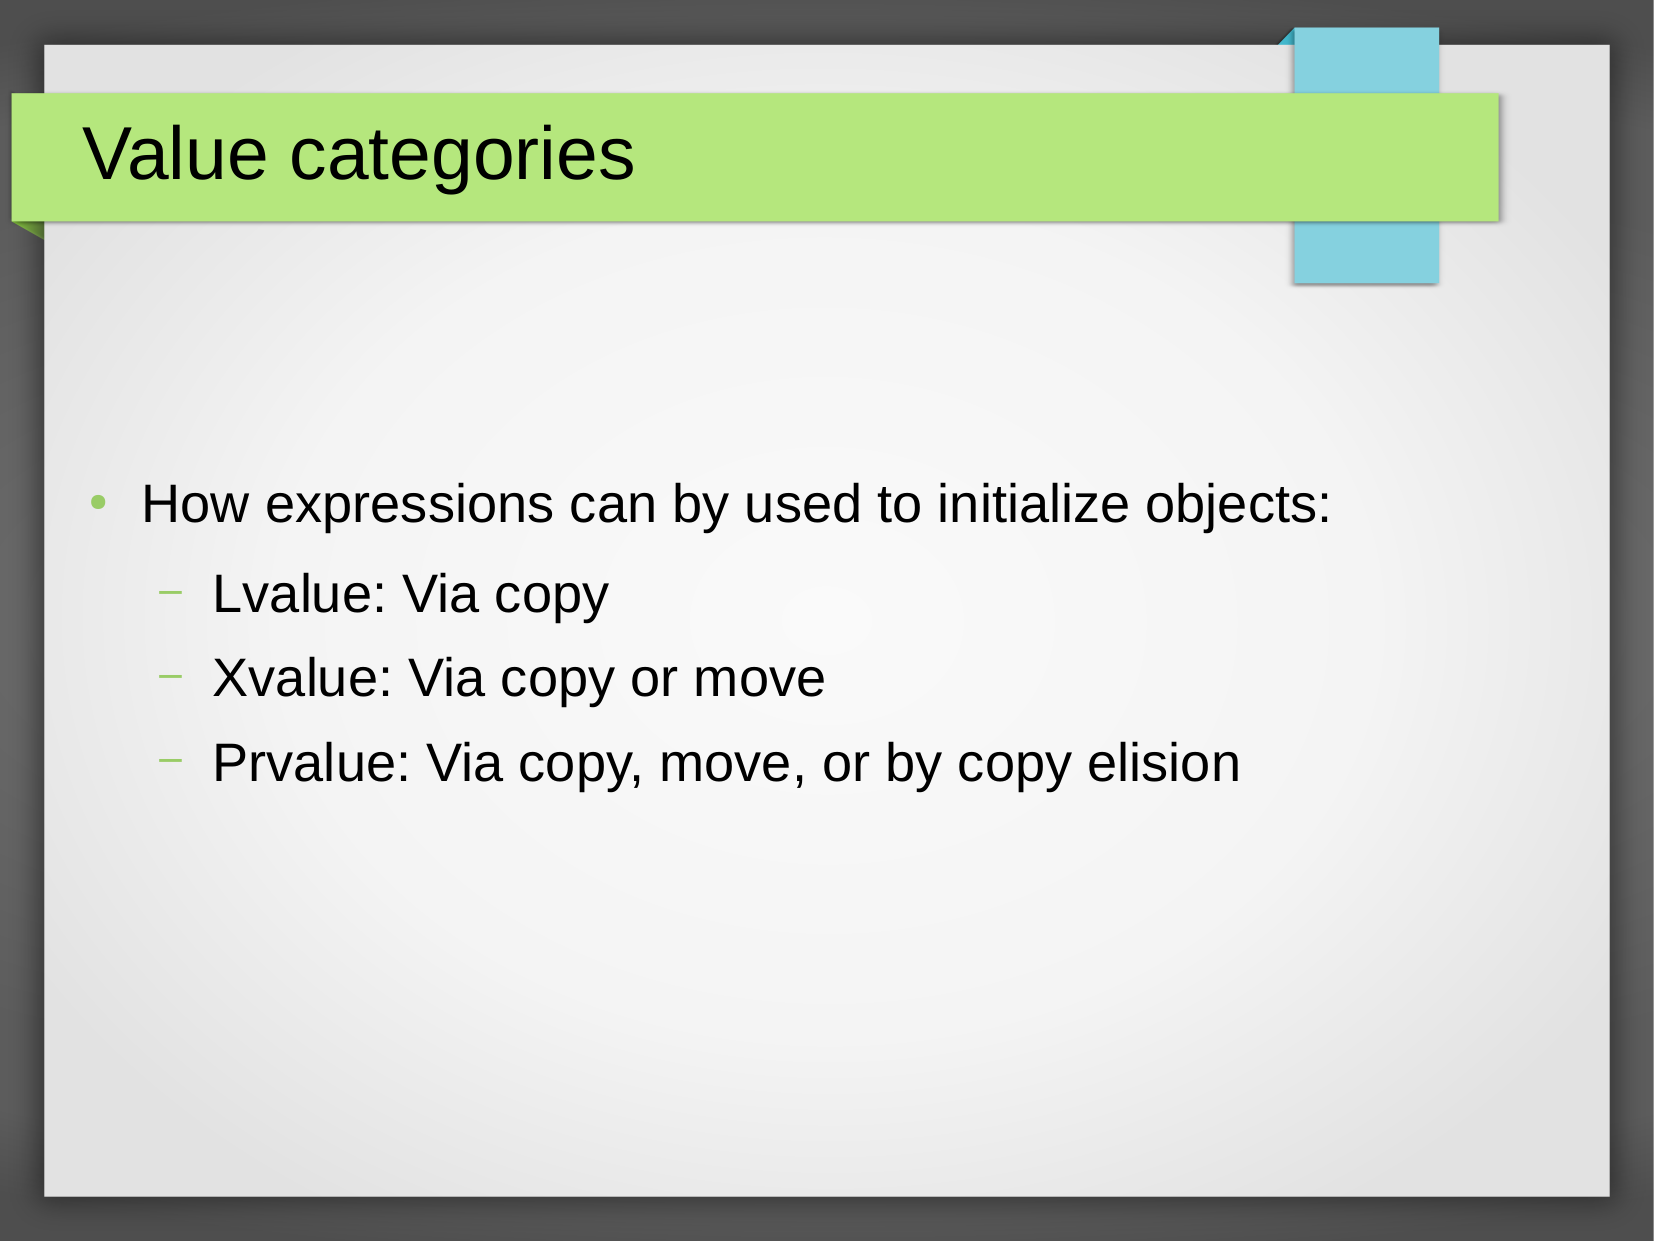

# Value categories
How expressions can by used to initialize objects:
Lvalue: Via copy
Xvalue: Via copy or move
Prvalue: Via copy, move, or by copy elision